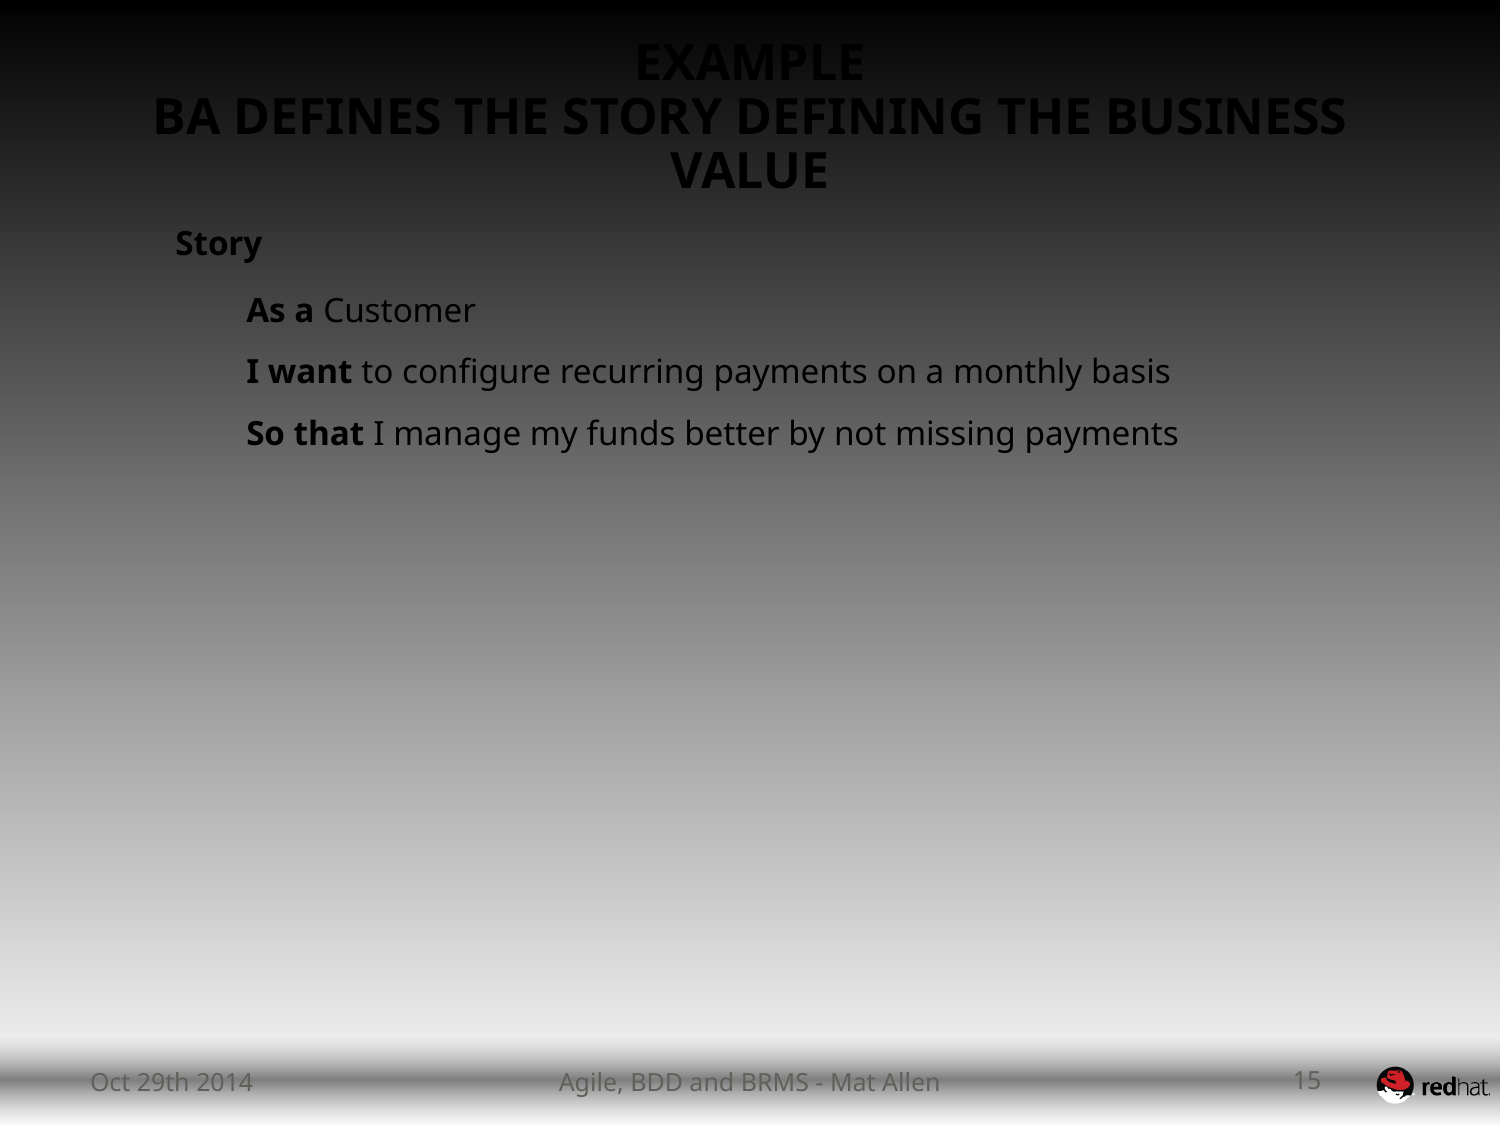

# Example BA defines the story defining the business value
Story
As a Customer
I want to configure recurring payments on a monthly basis
So that I manage my funds better by not missing payments
Oct 29th 2014
Agile, BDD and BRMS - Mat Allen